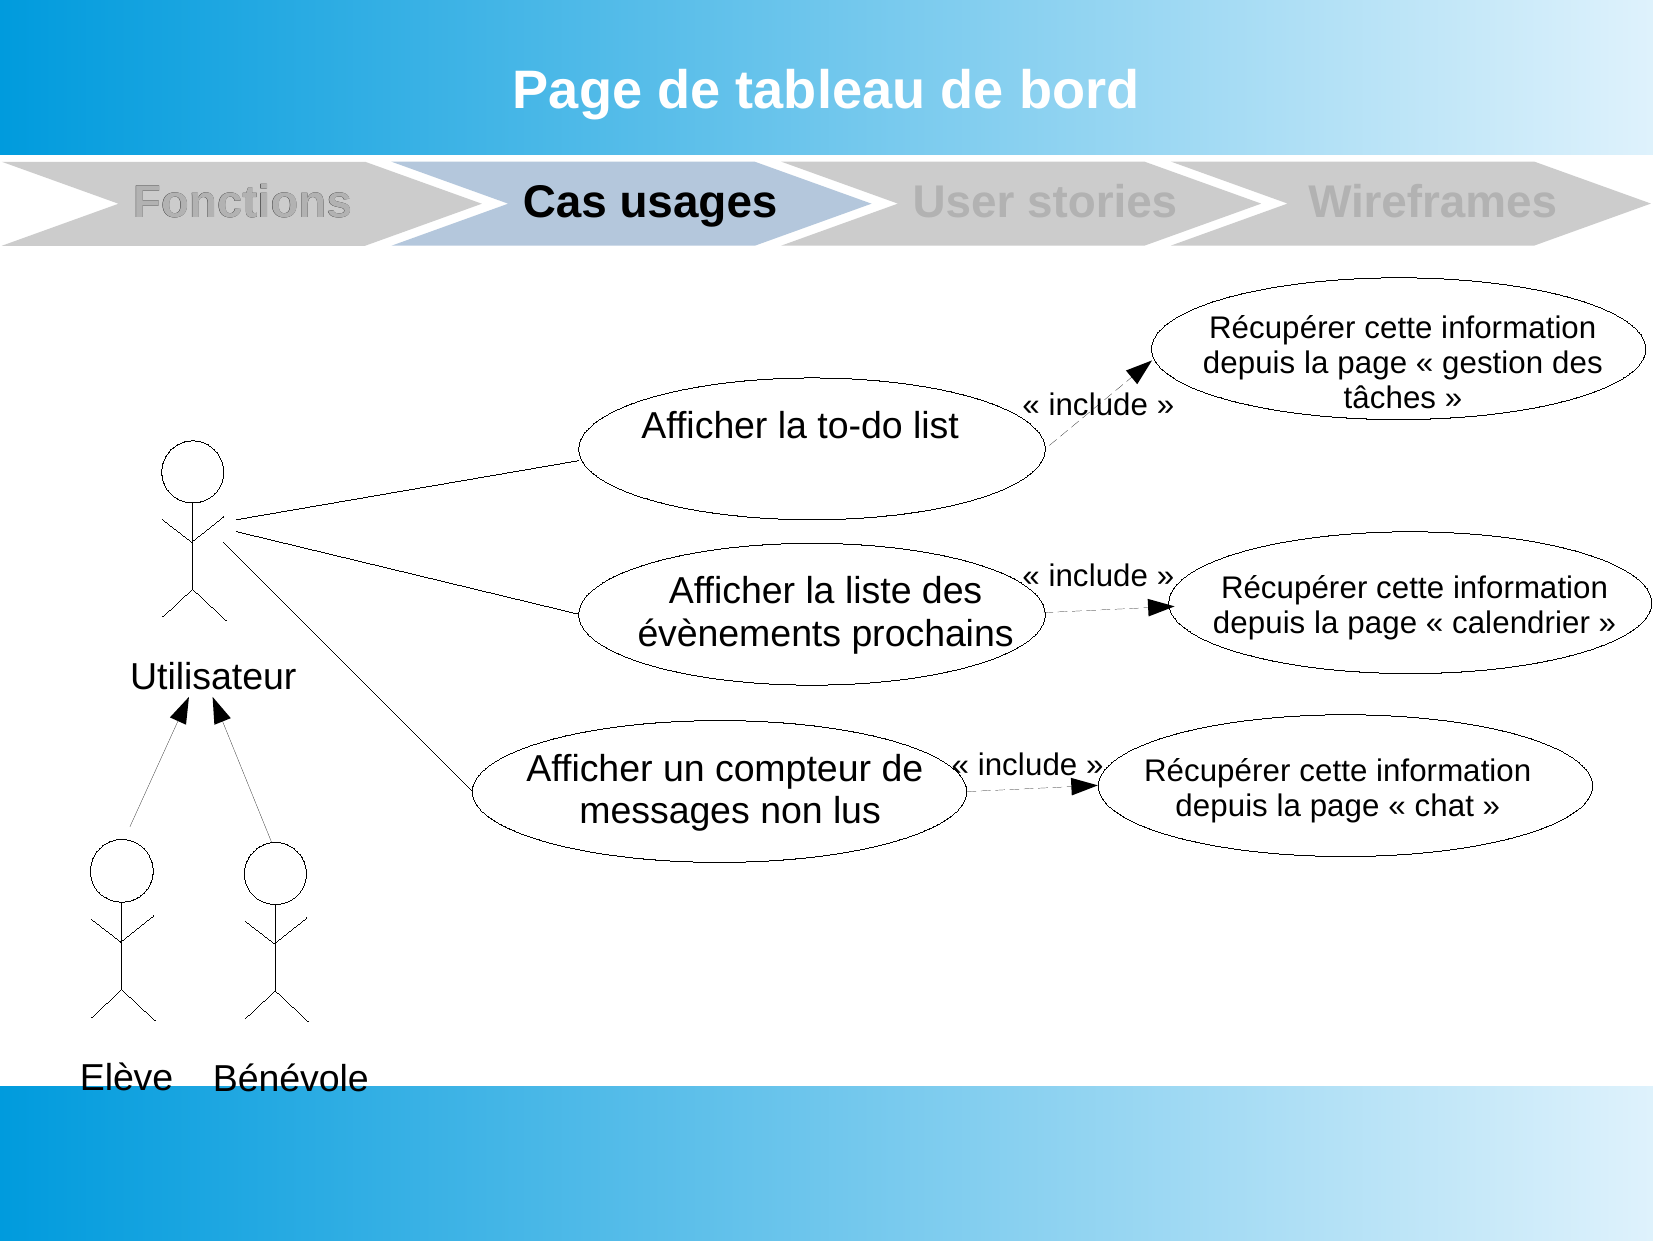

# Page de tableau de bord
Fonctions
Fonctions
Cas usages
User stories
Wireframes
Récupérer cette information depuis la page « gestion des tâches »
« include »
Afficher la to-do list
Utilisateur
« include »
Afficher la liste des évènements prochains
Récupérer cette information depuis la page « calendrier »
Afficher un compteur de
messages non lus
« include »
Récupérer cette information depuis la page « chat »
Elève
Bénévole